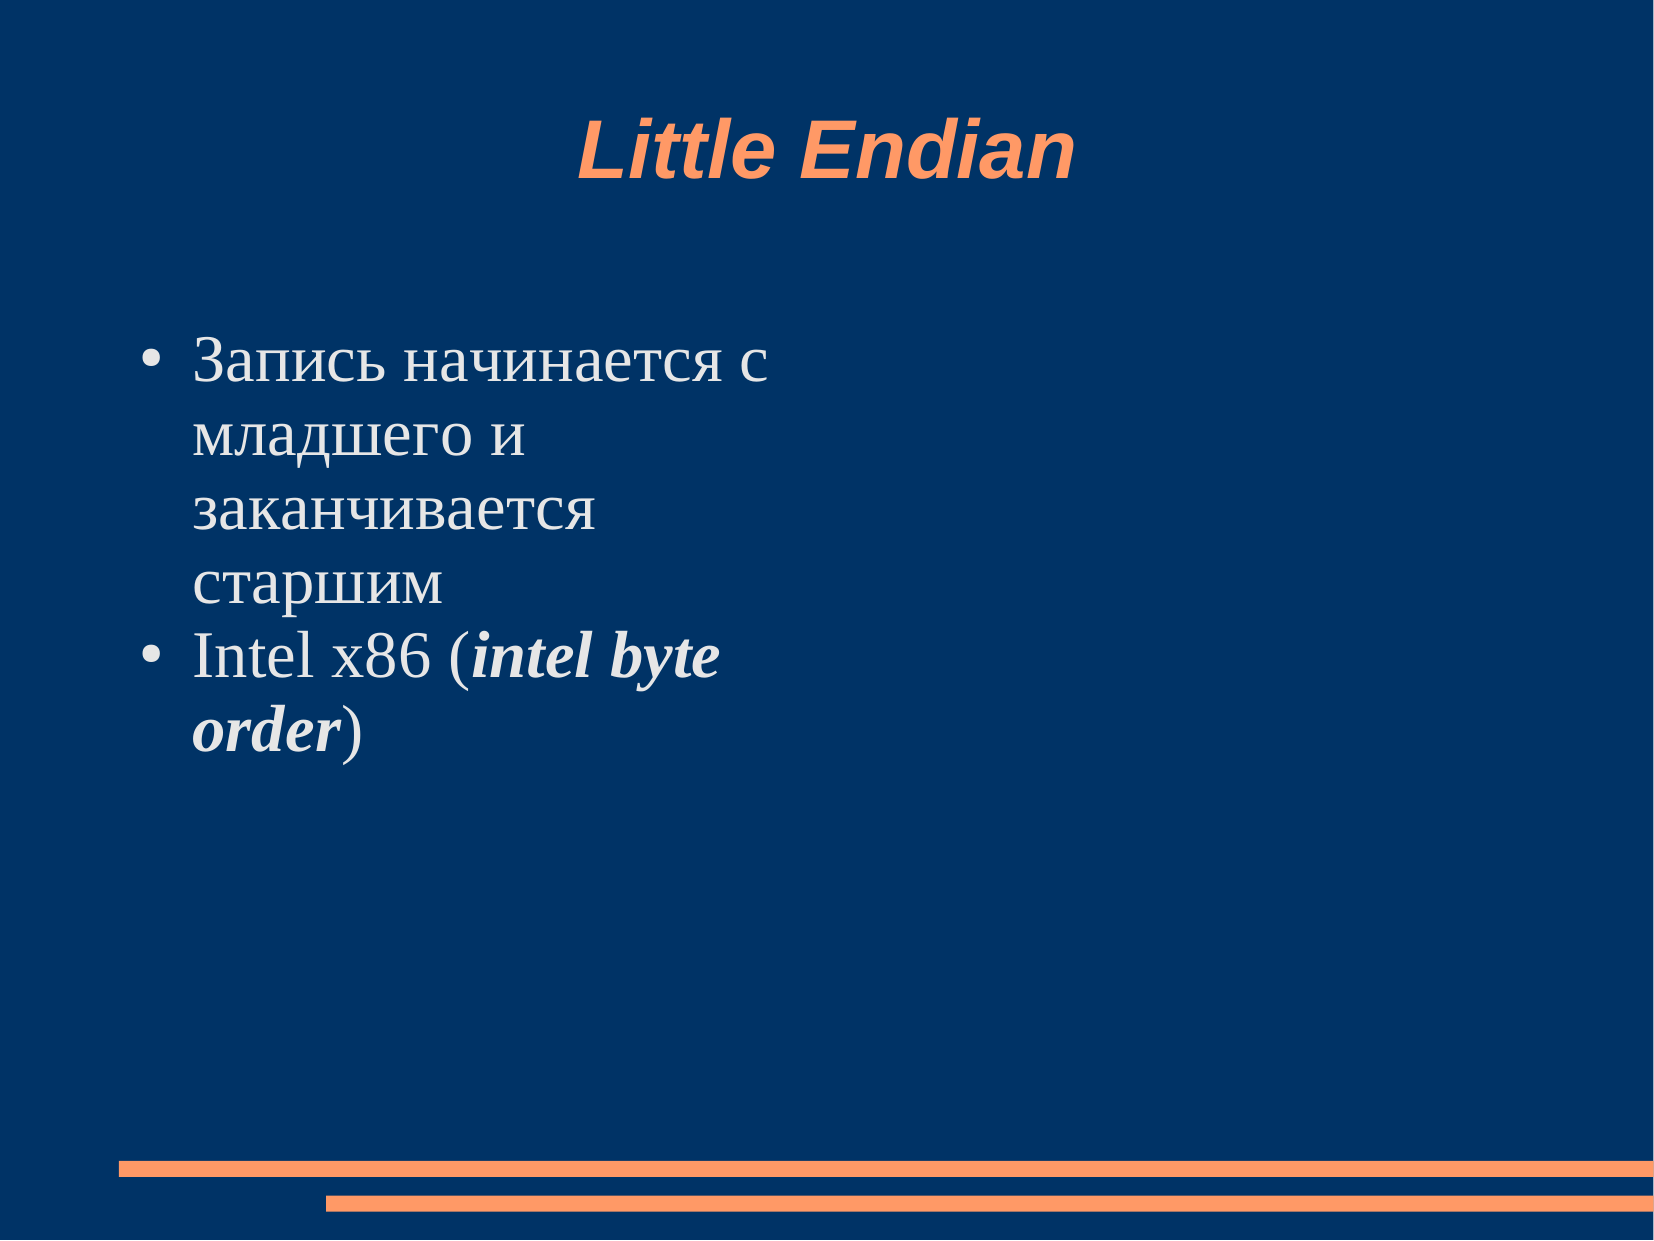

# Little Endian
Запись начинается с младшего и заканчивается старшим
Intel x86 (intel byte order)